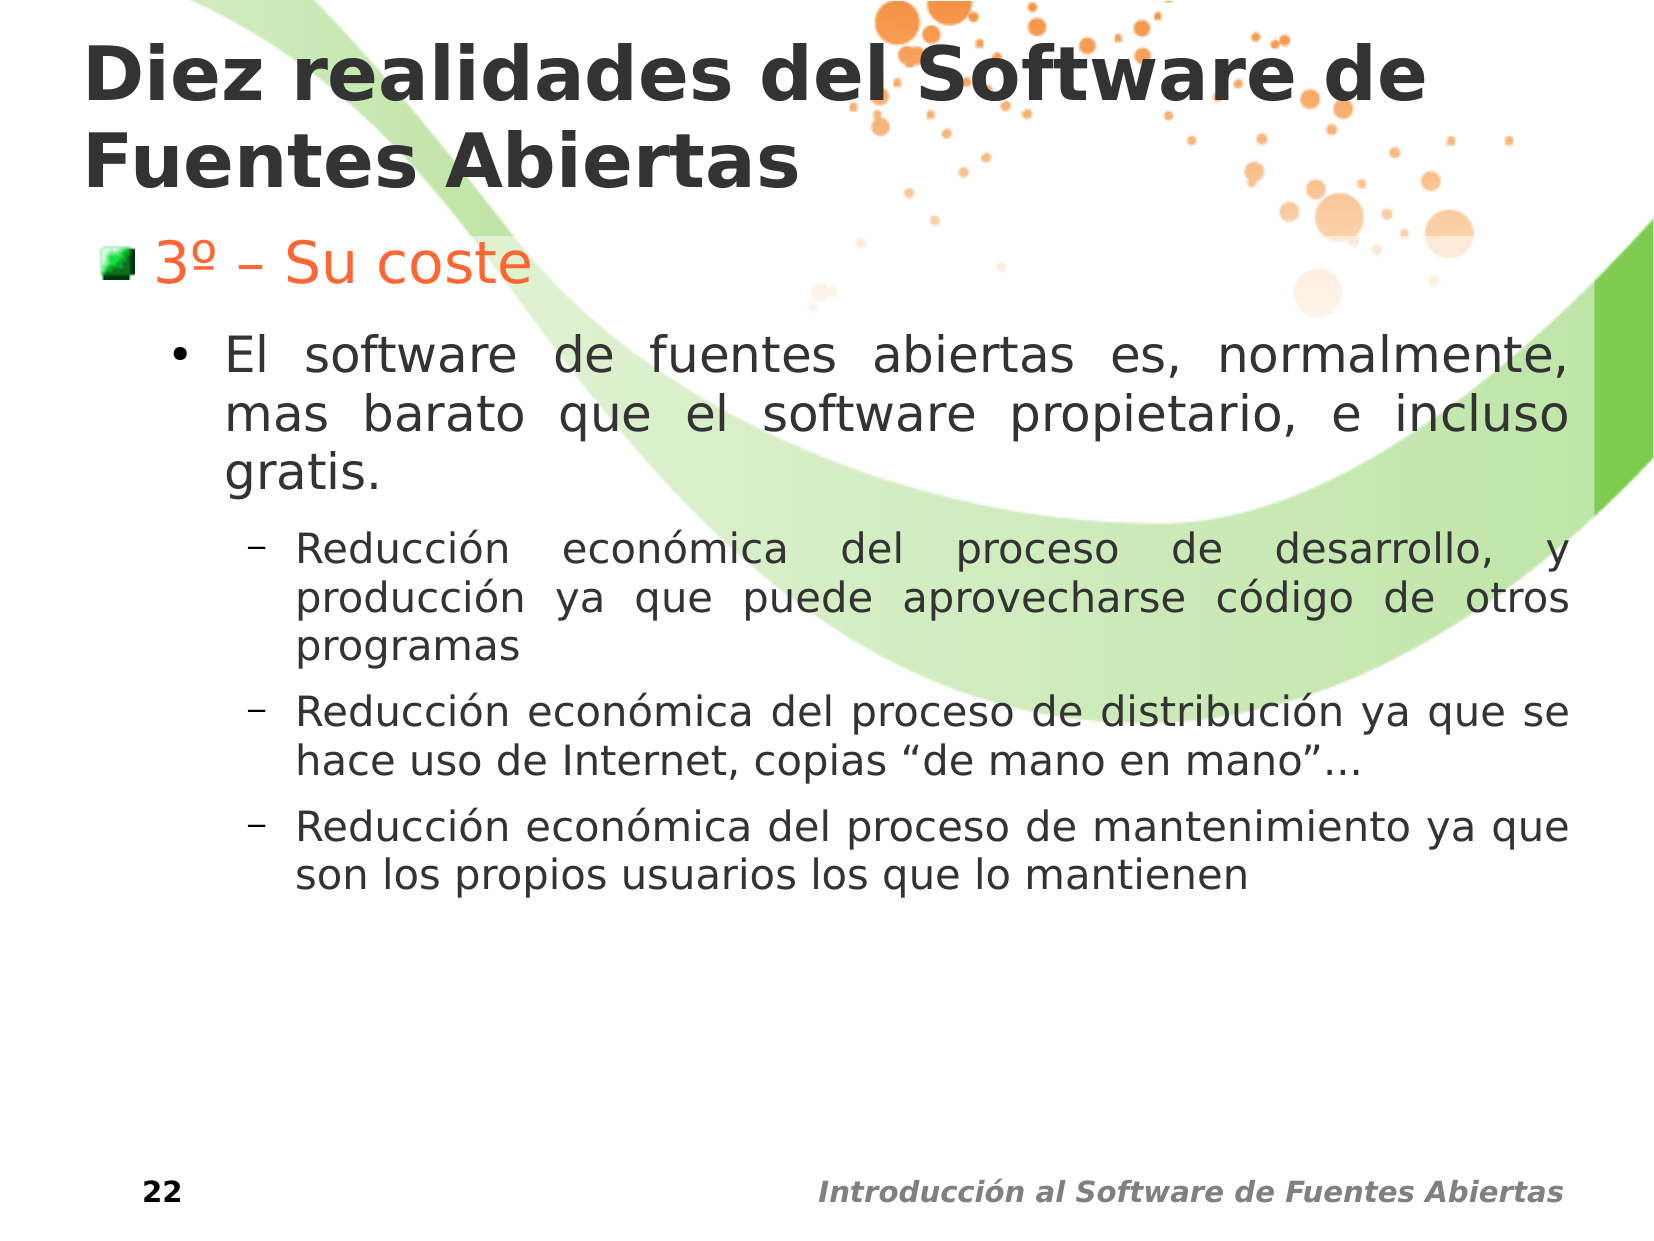

# Diez realidades del Software de Fuentes Abiertas
3º – Su coste
El software de fuentes abiertas es, normalmente, mas barato que el software propietario, e incluso gratis.
Reducción económica del proceso de desarrollo, y producción ya que puede aprovecharse código de otros programas
Reducción económica del proceso de distribución ya que se hace uso de Internet, copias “de mano en mano”...
Reducción económica del proceso de mantenimiento ya que son los propios usuarios los que lo mantienen